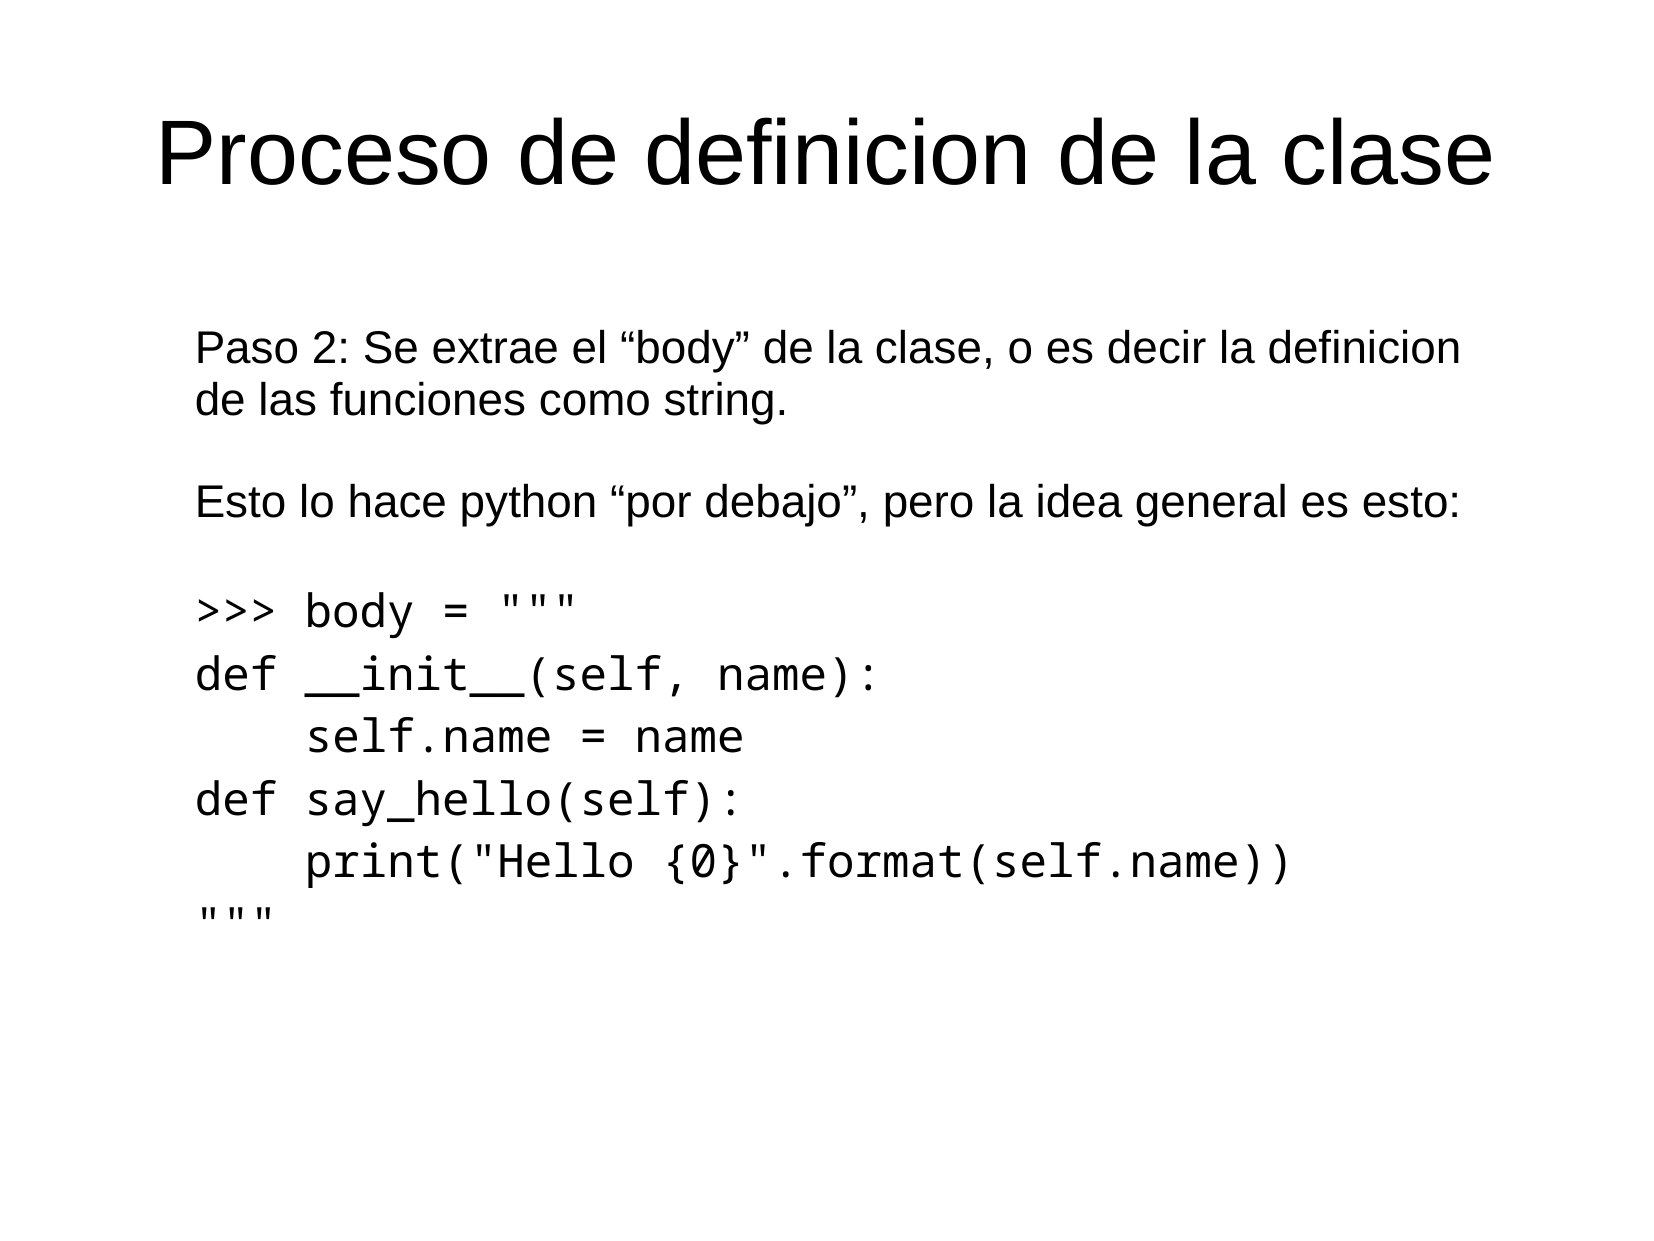

# Proceso de definicion de la clase
Paso 2: Se extrae el “body” de la clase, o es decir la definicion
de las funciones como string.
Esto lo hace python “por debajo”, pero la idea general es esto:
>>> body = """
def __init__(self, name):
 self.name = name
def say_hello(self):
 print("Hello {0}".format(self.name))
"""